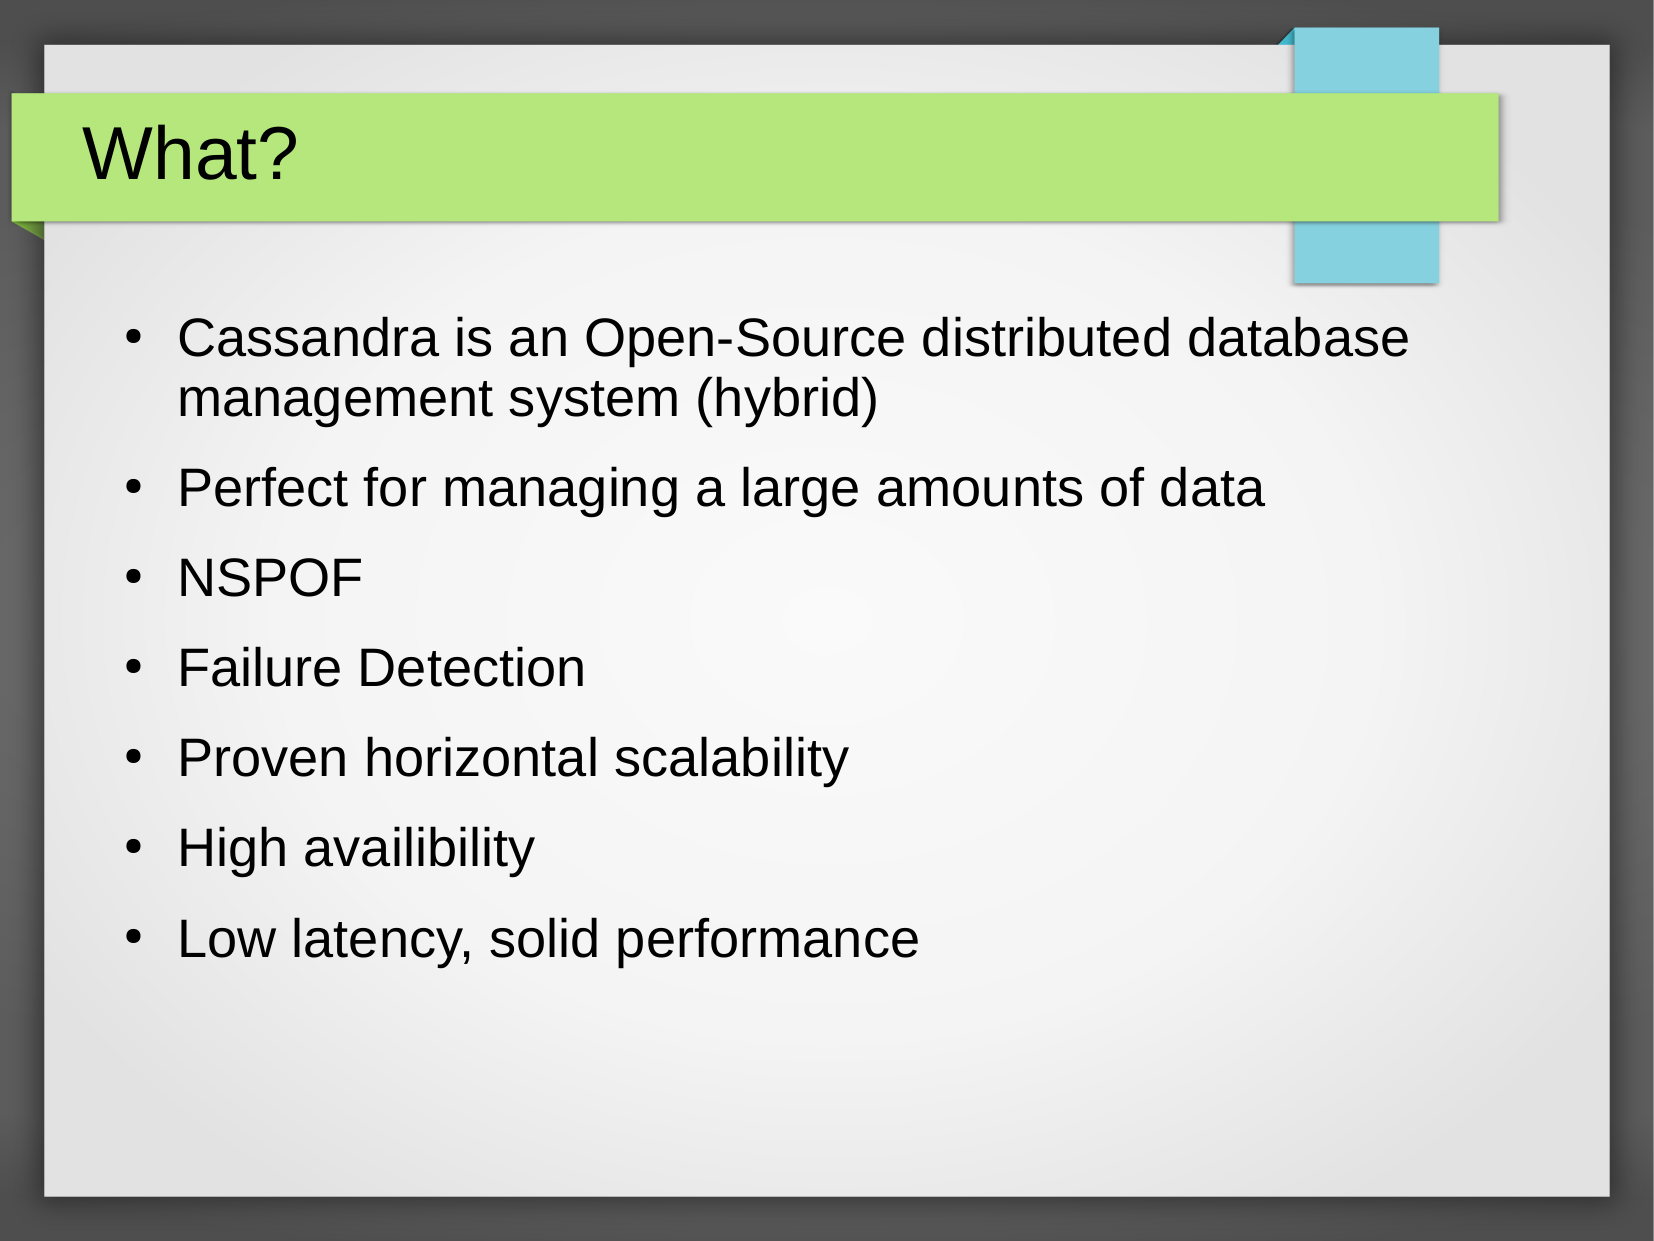

# What?
Cassandra is an Open-Source distributed database management system (hybrid)
Perfect for managing a large amounts of data
NSPOF
Failure Detection
Proven horizontal scalability
High availibility
Low latency, solid performance